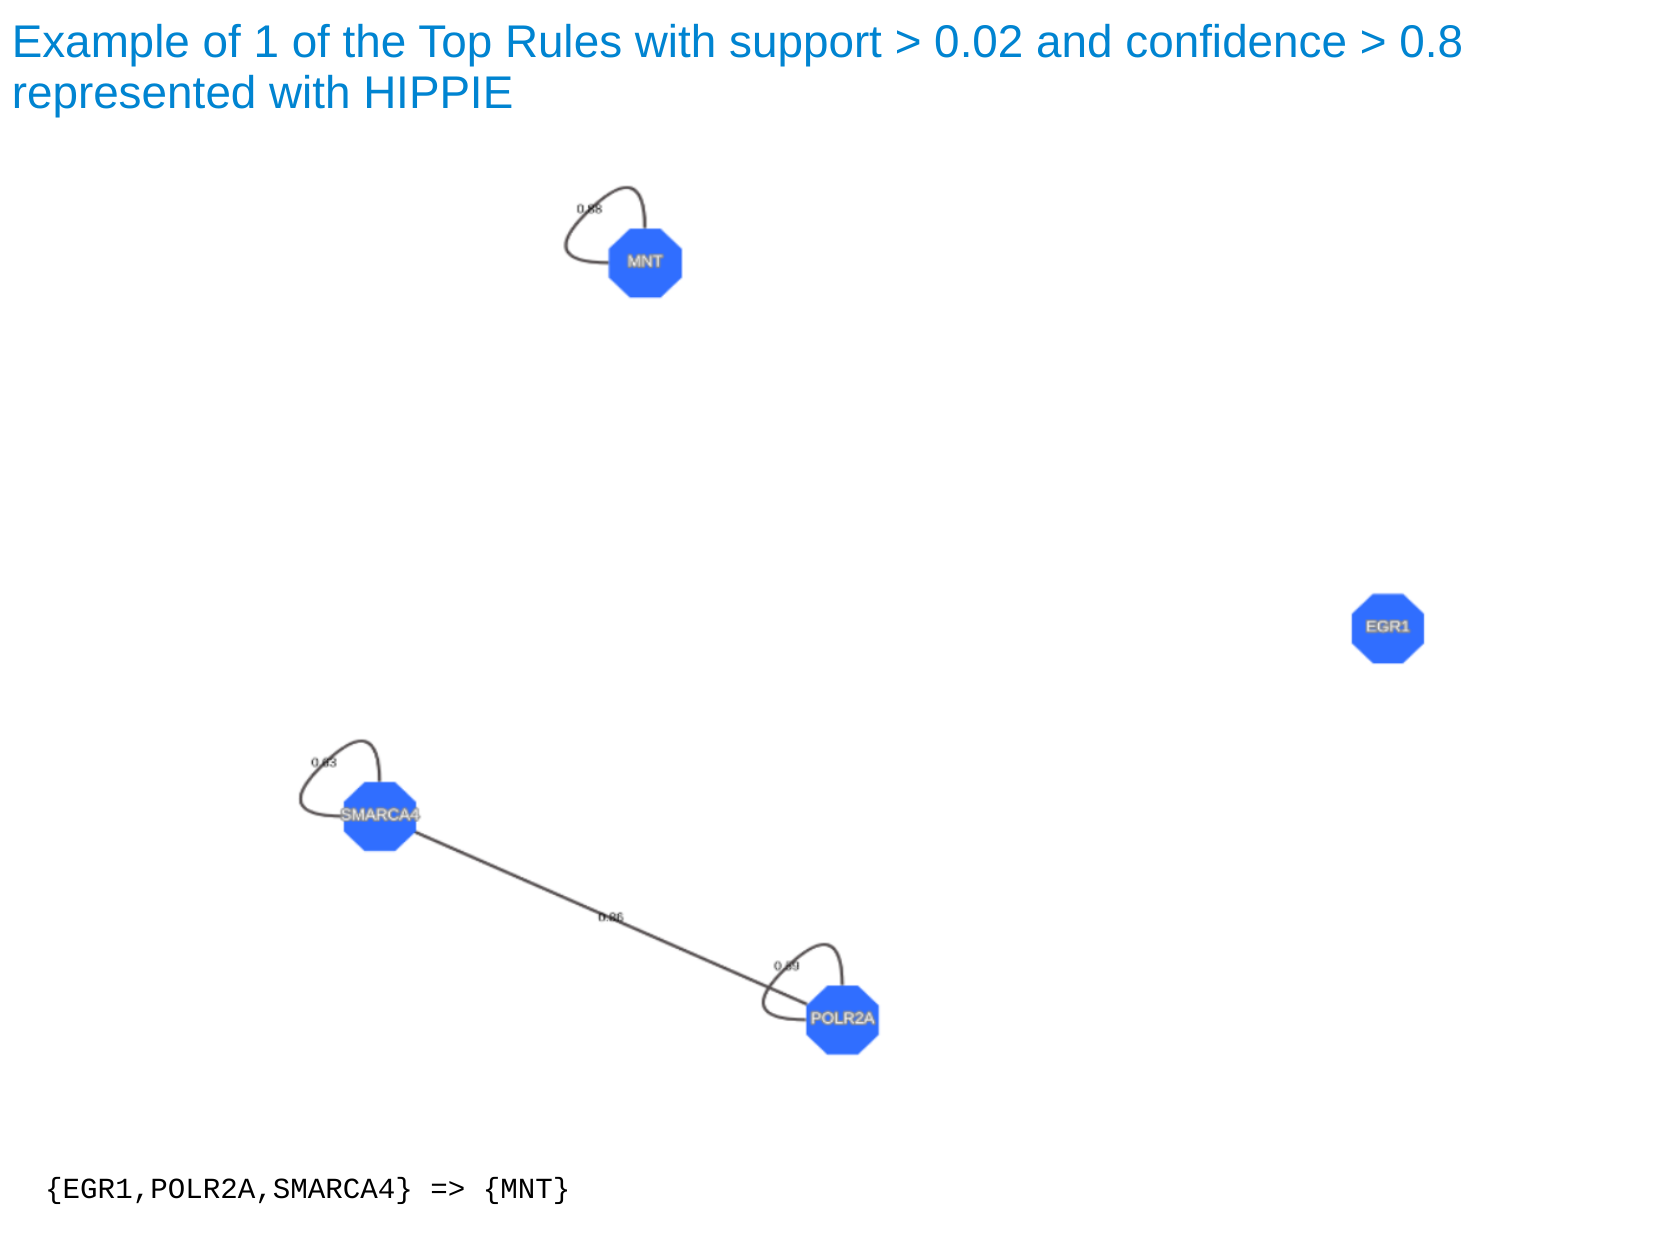

# Example of 1 of the Top Rules with support > 0.02 and confidence > 0.8 represented with HIPPIE
{EGR1,POLR2A,SMARCA4} => {MNT}